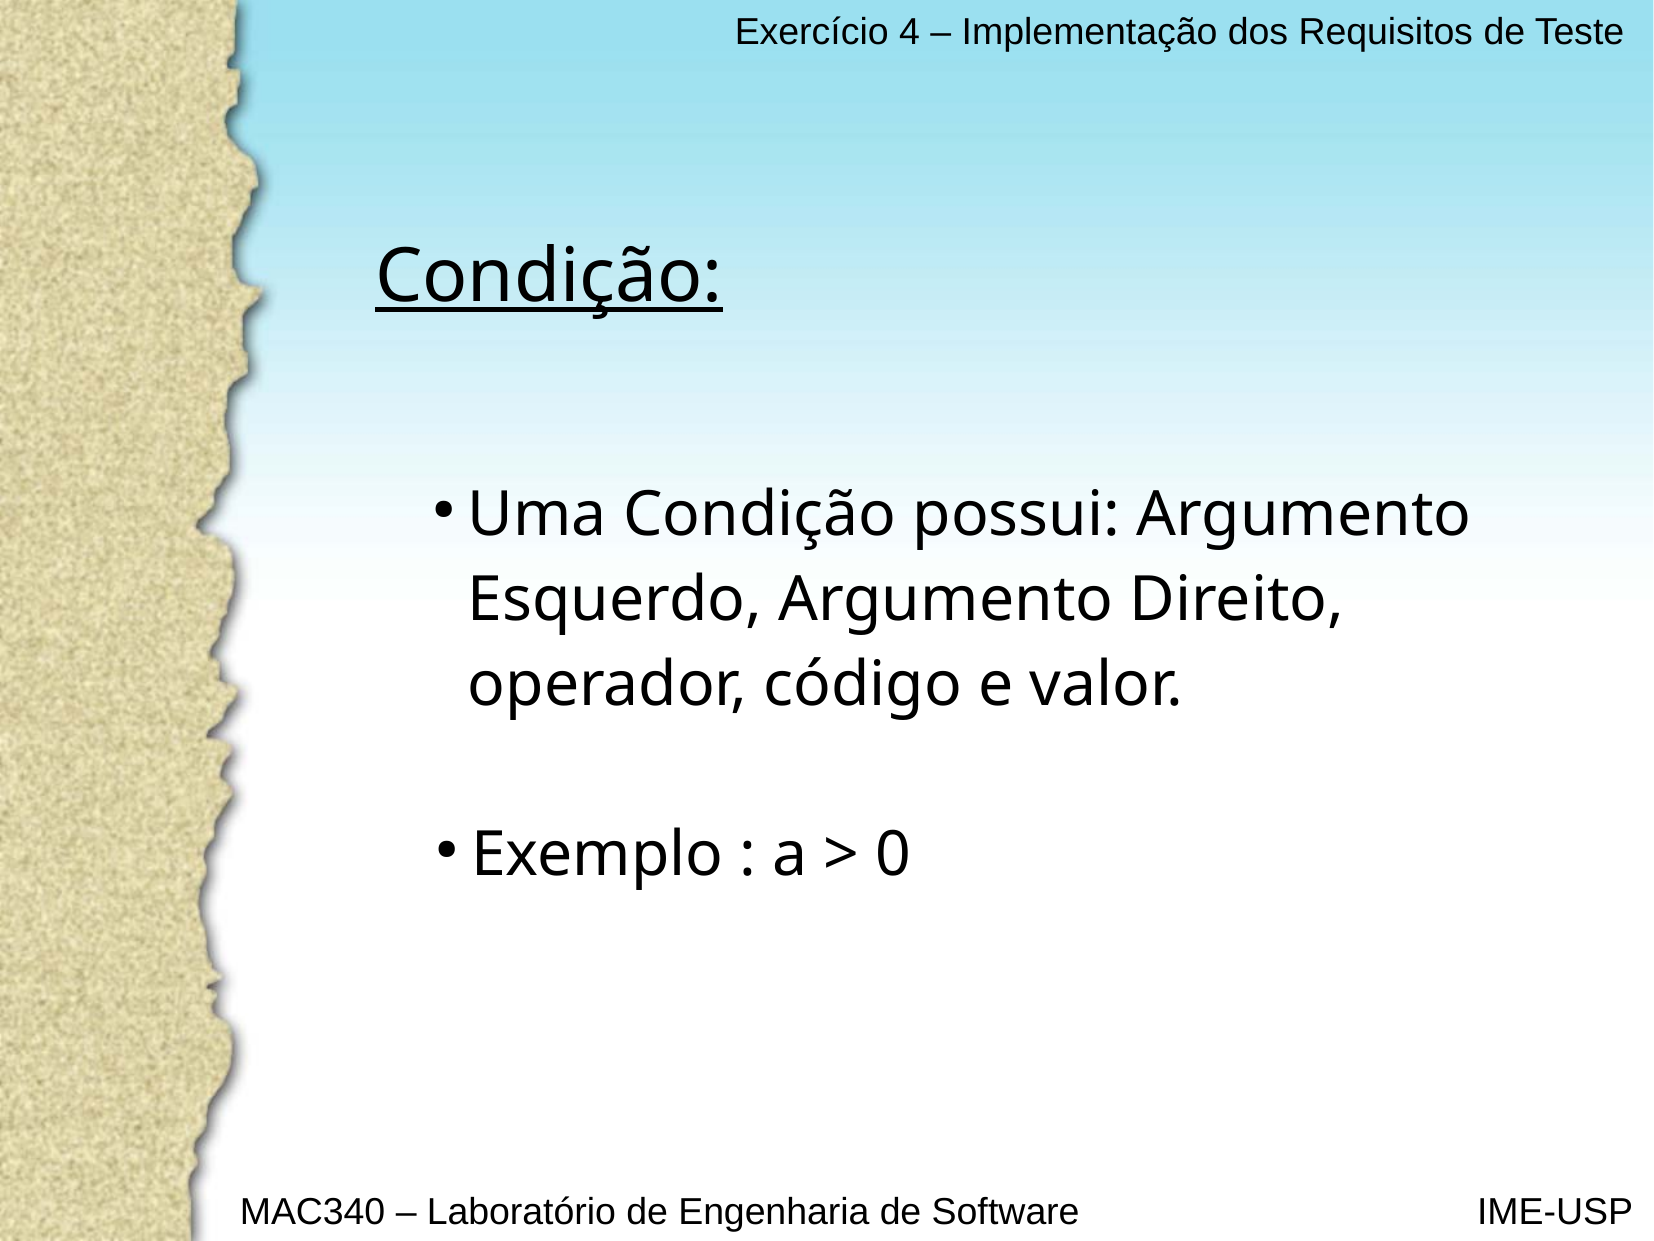

Exercício 4 – Implementação dos Requisitos de Teste
Condição:
Uma Condição possui: Argumento
Esquerdo, Argumento Direito,
operador, código e valor.
Exemplo : a > 0
			MAC340 – Laboratório de Engenharia de Software IME-USP